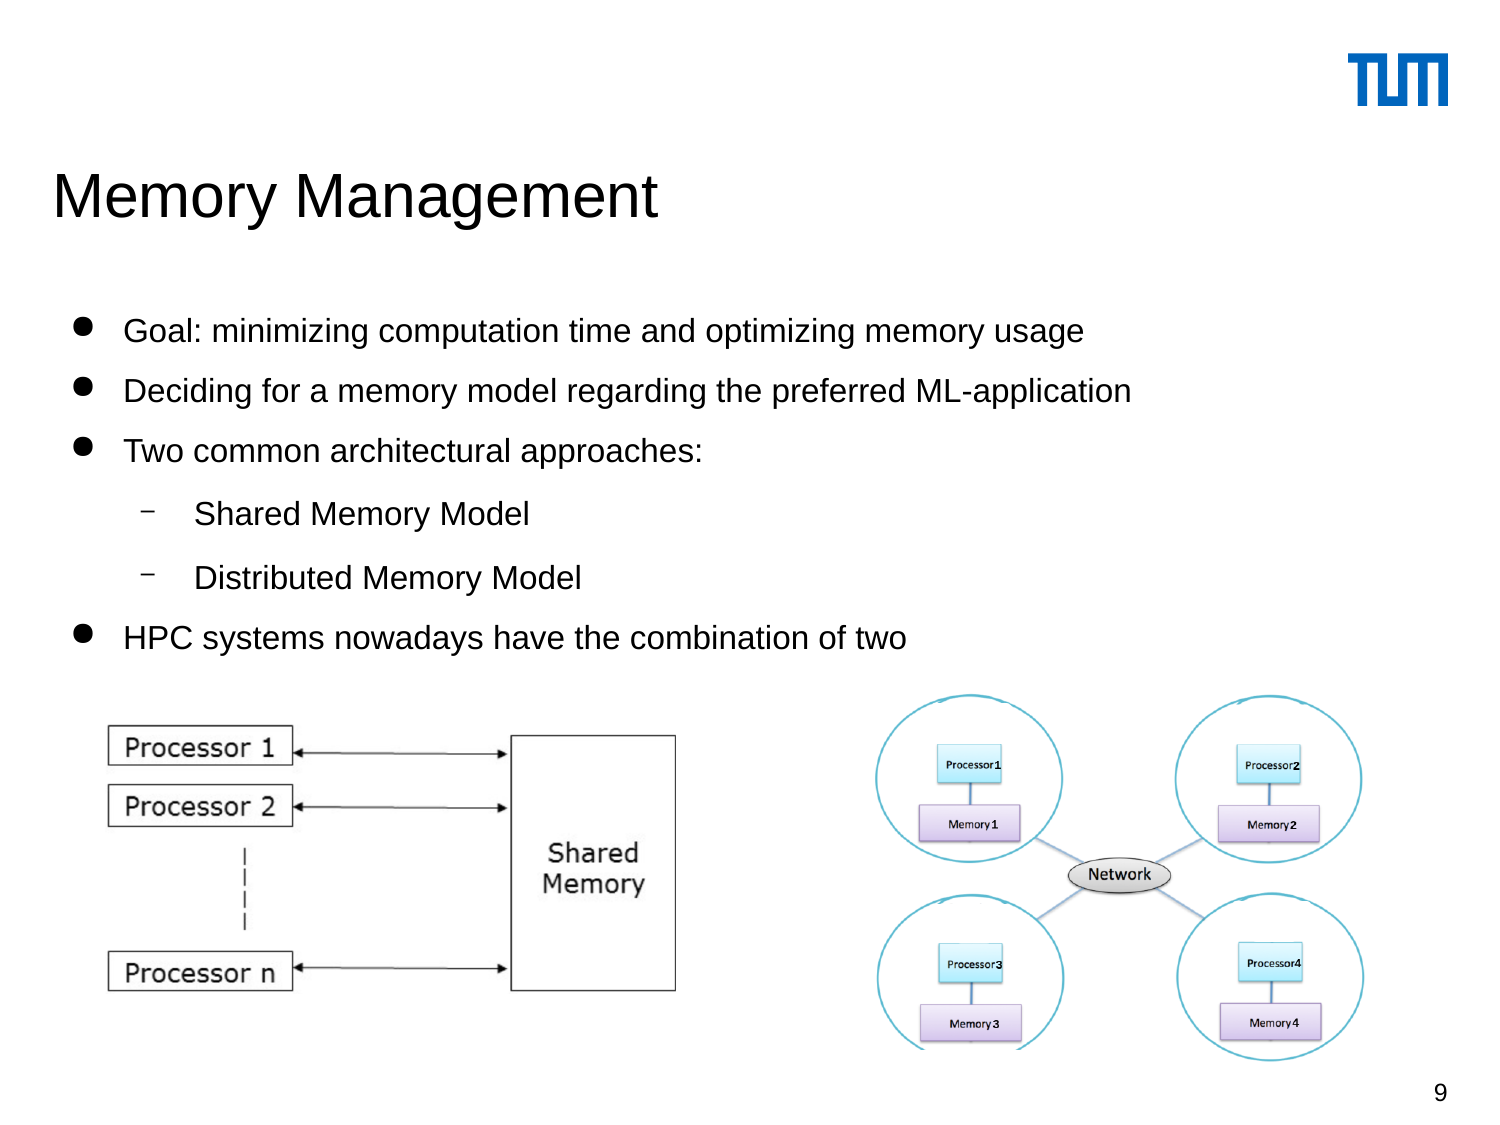

Memory Management
# Goal: minimizing computation time and optimizing memory usage
Deciding for a memory model regarding the preferred ML-application
Two common architectural approaches:
Shared Memory Model
Distributed Memory Model
HPC systems nowadays have the combination of two
Dr. rer. nat. Erika Mustermann (TUM) | kann beliebig erweitert werden | Infos mit Strich trennen
9